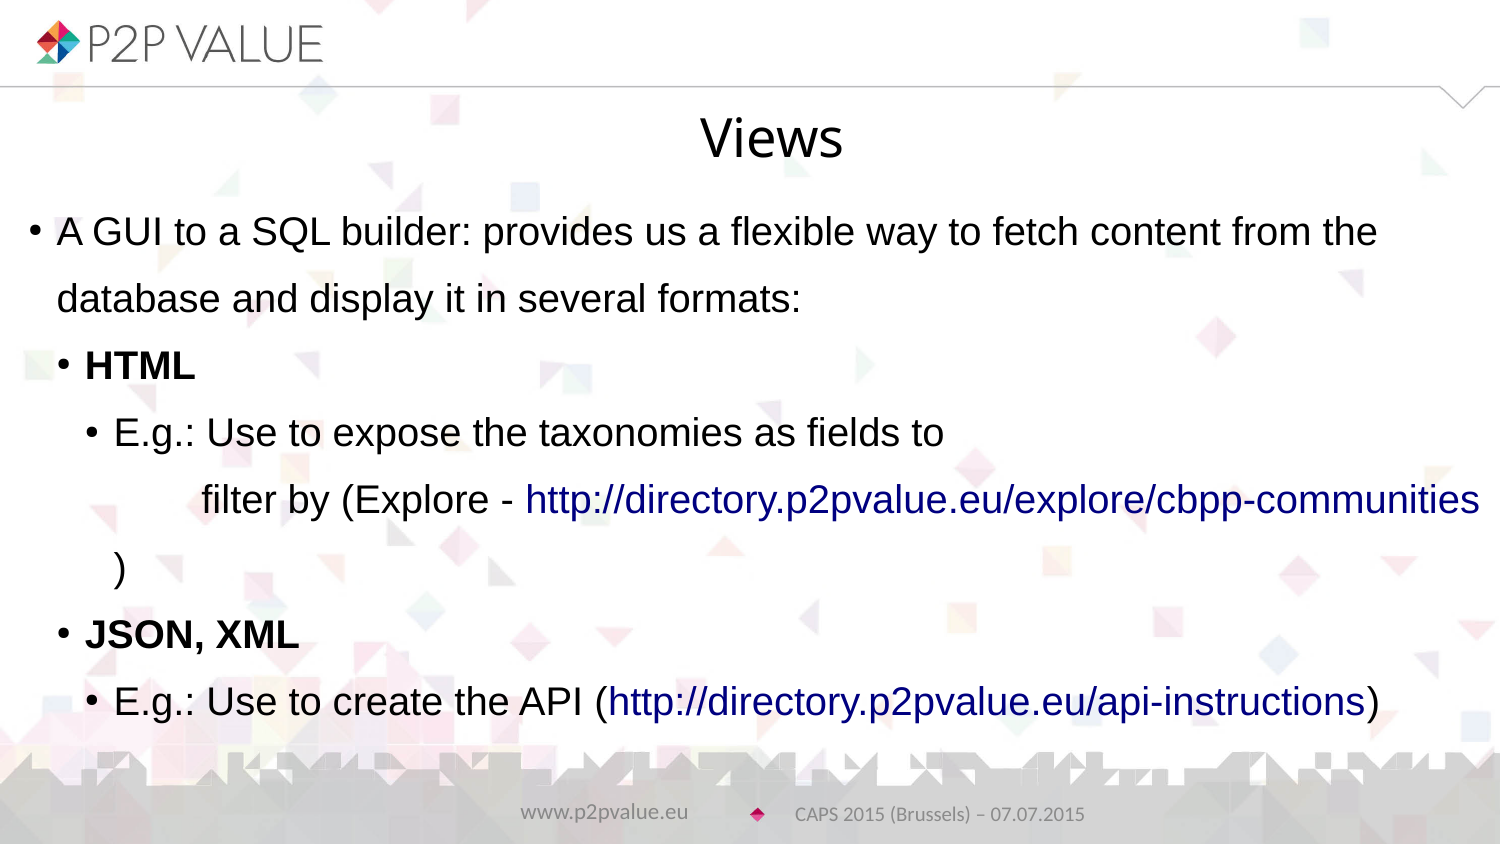

# Views
A GUI to a SQL builder: provides us a flexible way to fetch content from the database and display it in several formats:
HTML
E.g.: Use to expose the taxonomies as fields to
 filter by (Explore - http://directory.p2pvalue.eu/explore/cbpp-communities)
JSON, XML
E.g.: Use to create the API (http://directory.p2pvalue.eu/api-instructions)
www.p2pvalue.eu
CAPS 2015 (Brussels) – 07.07.2015